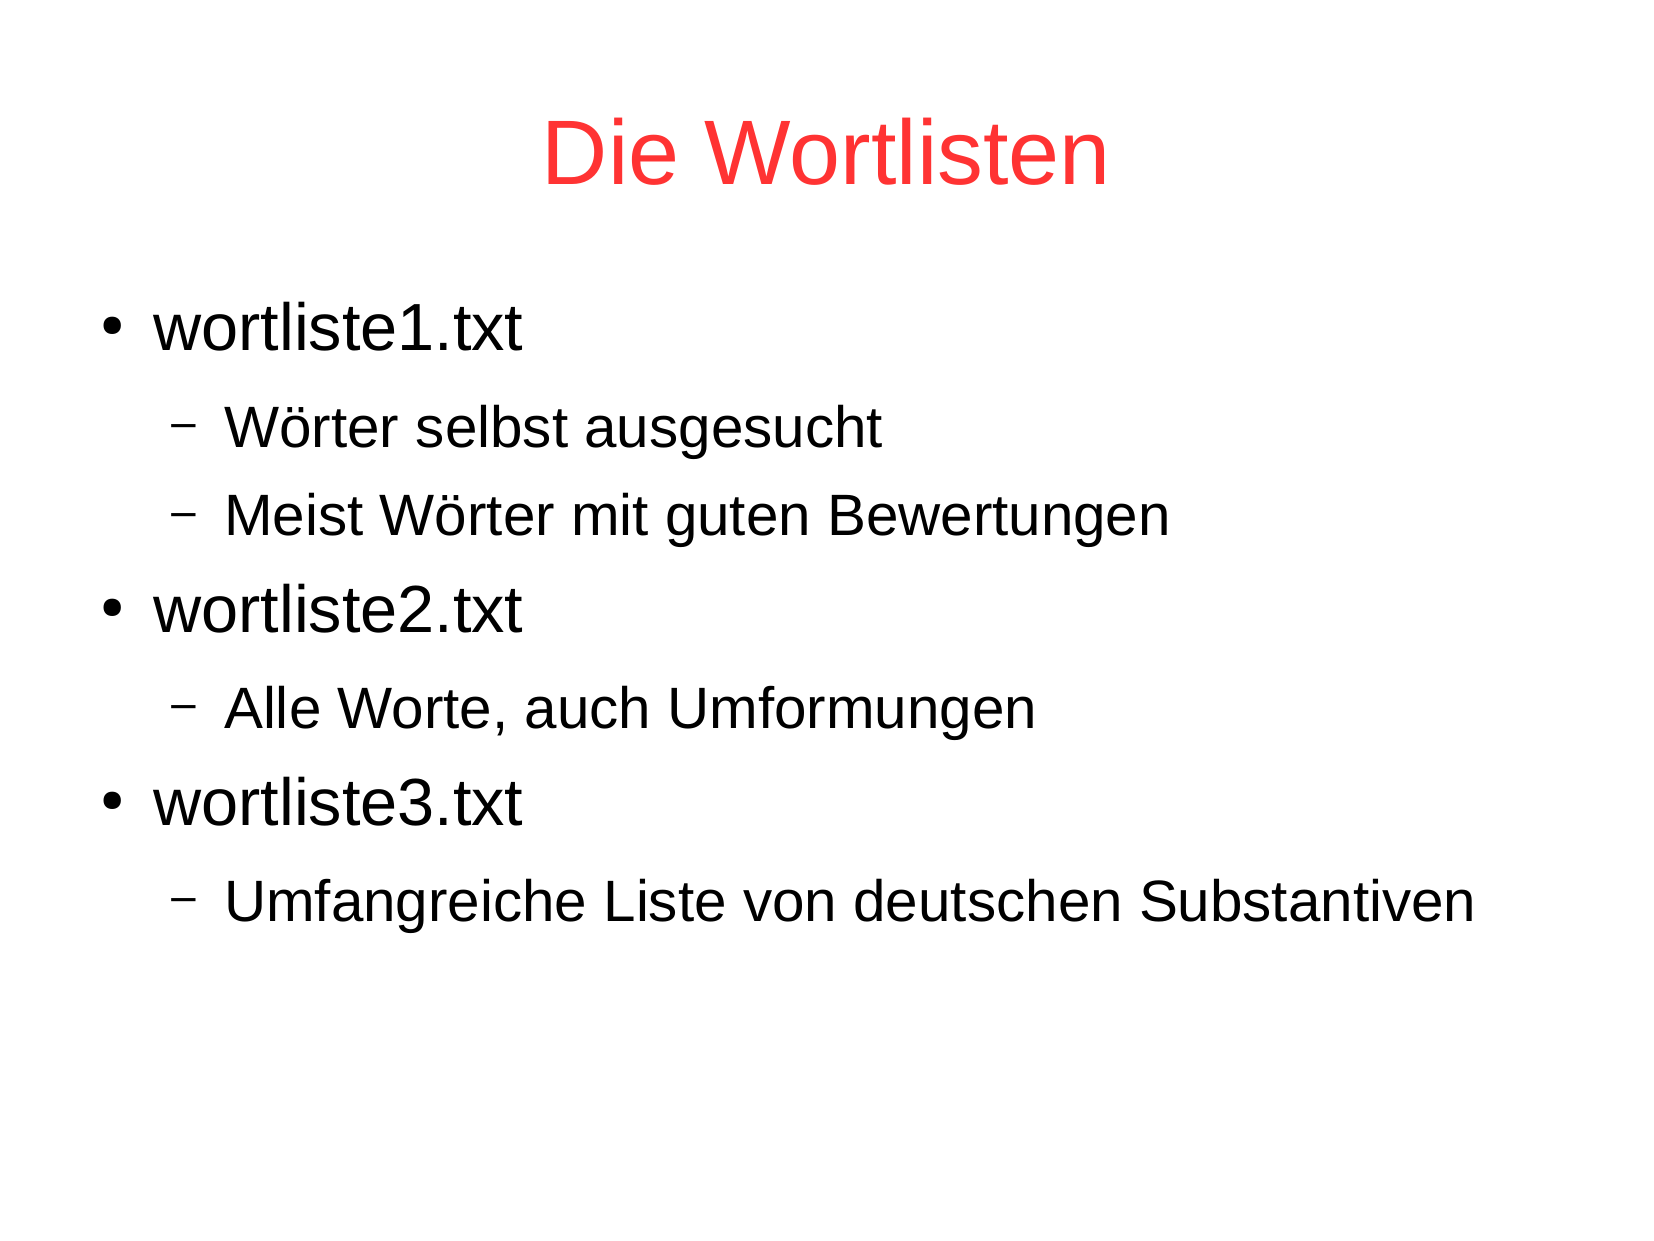

# Die Wortlisten
wortliste1.txt
Wörter selbst ausgesucht
Meist Wörter mit guten Bewertungen
wortliste2.txt
Alle Worte, auch Umformungen
wortliste3.txt
Umfangreiche Liste von deutschen Substantiven